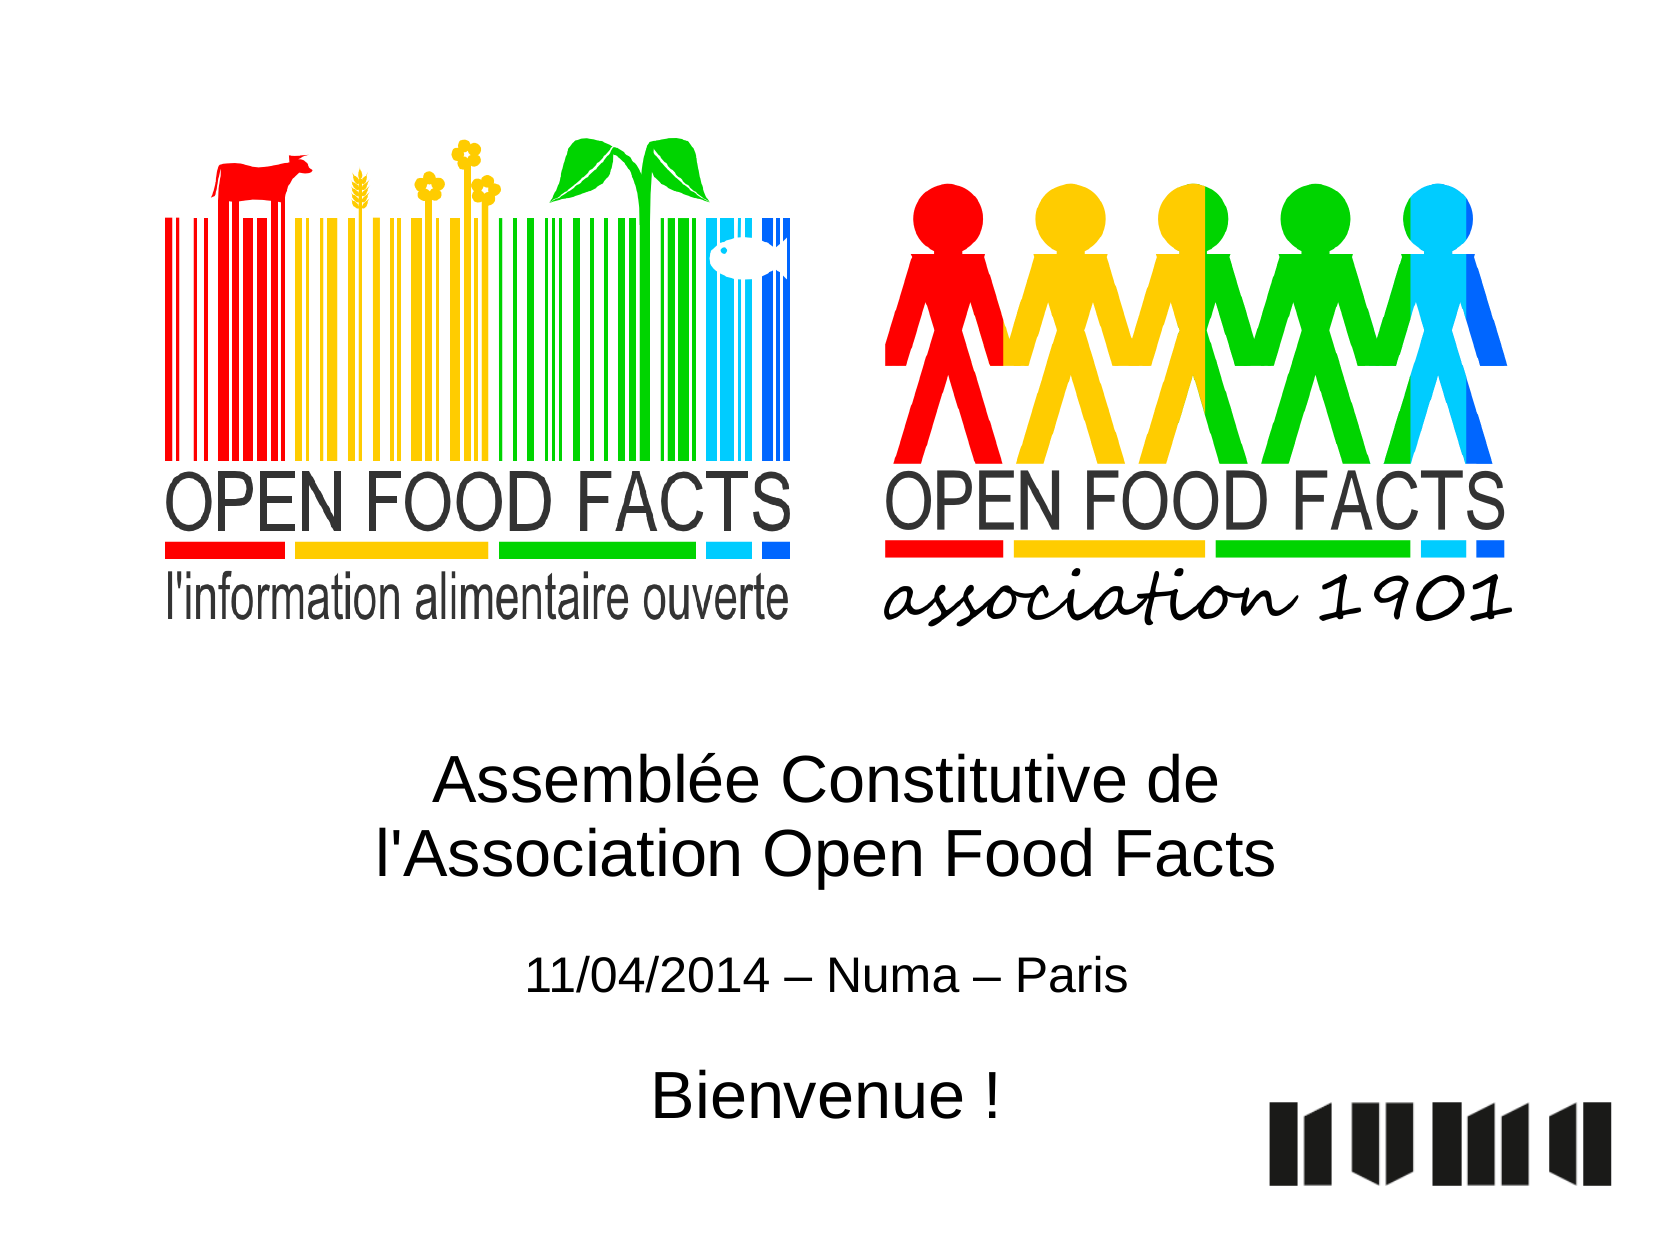

# Assemblée Constitutive de
l'Association Open Food Facts
11/04/2014 – Numa – Paris
Bienvenue !